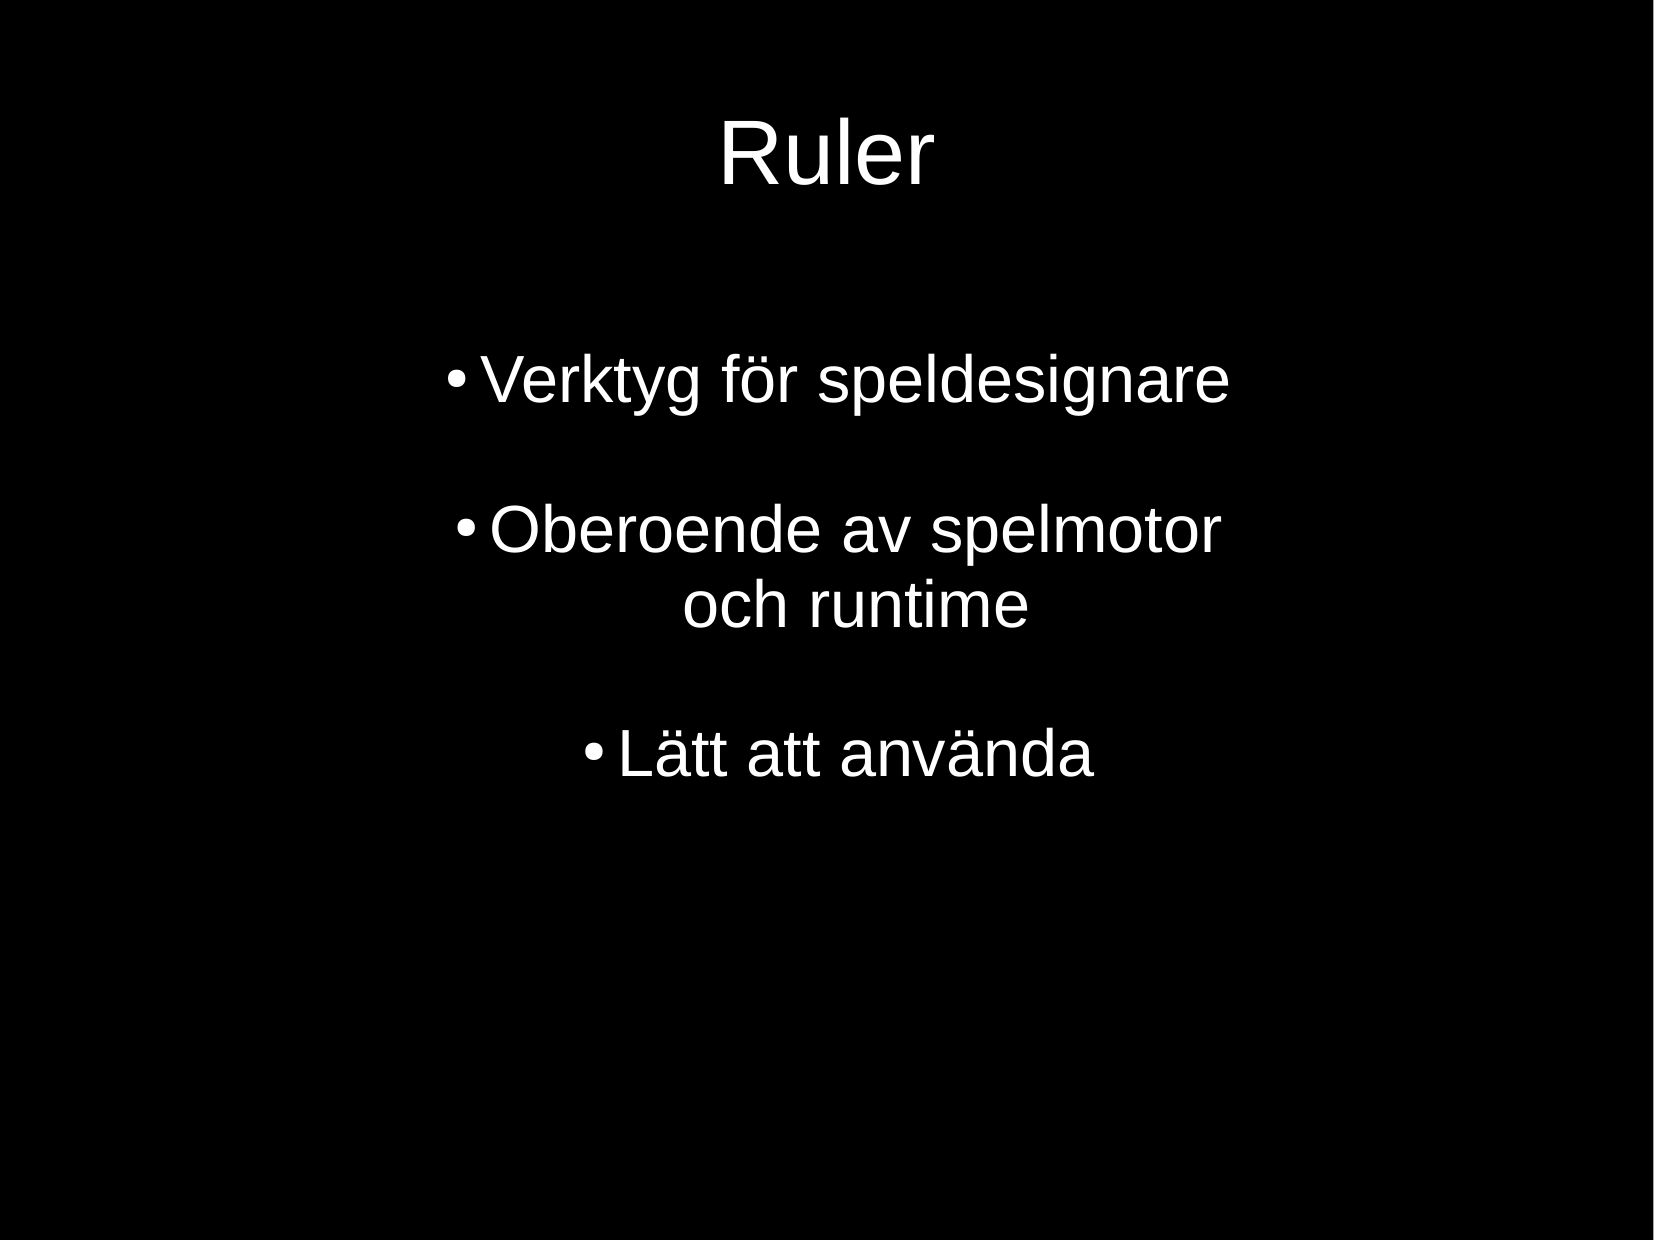

# Ruler
Verktyg för speldesignare
Oberoende av spelmotor och runtime
Lätt att använda